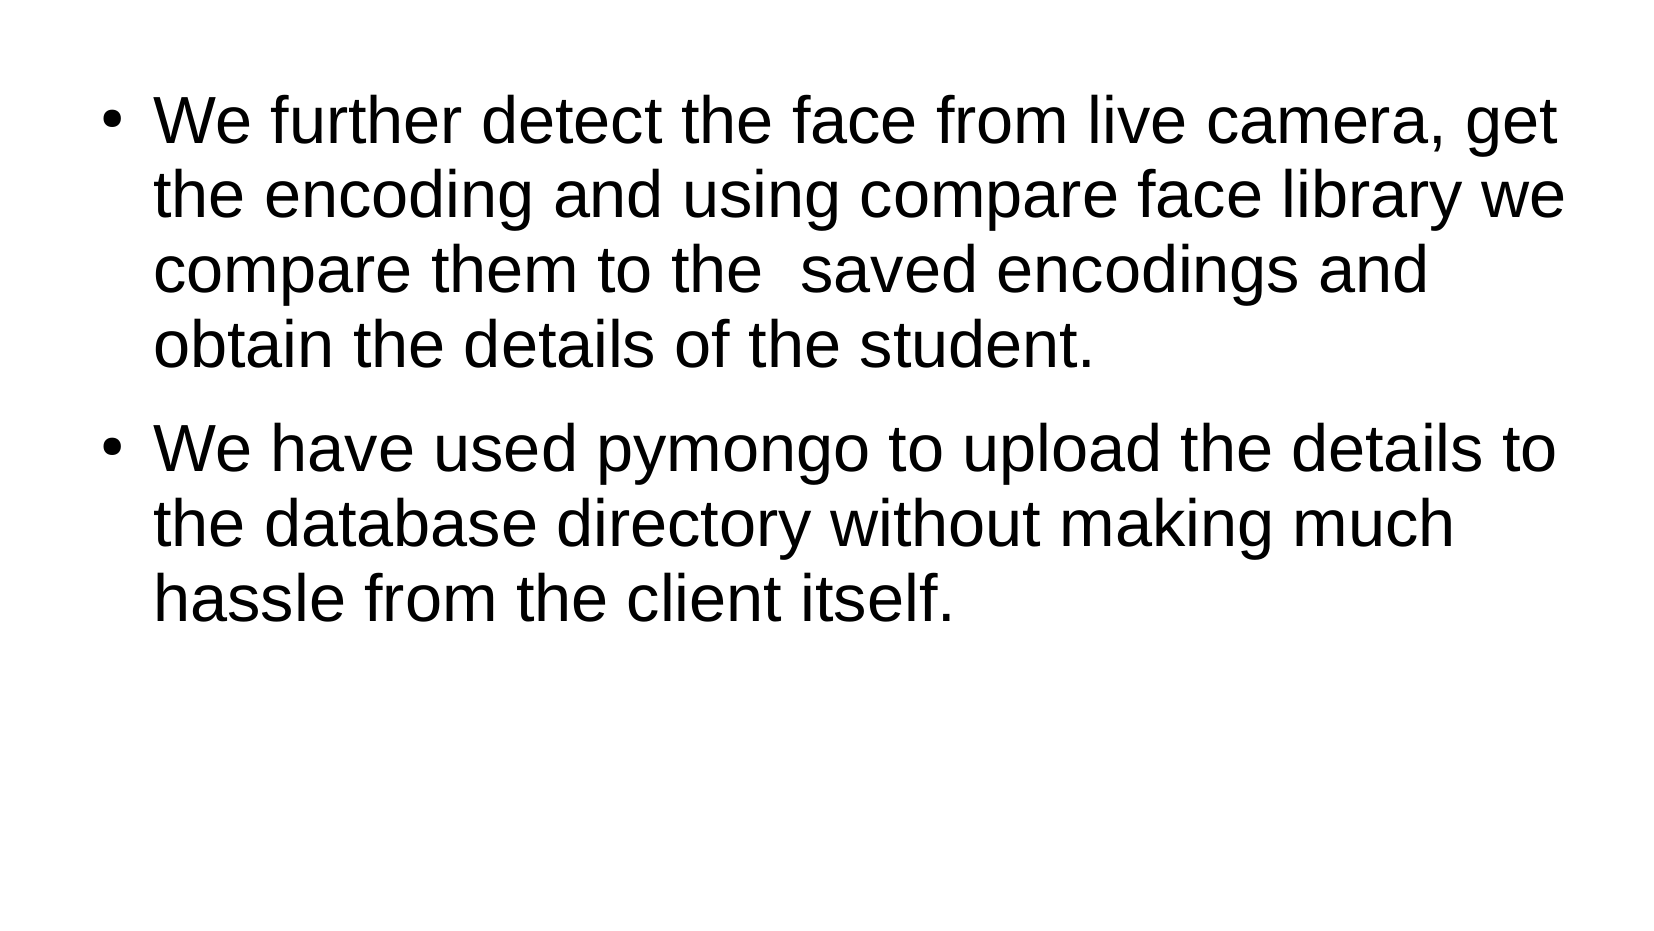

# We further detect the face from live camera, get the encoding and using compare face library we compare them to the saved encodings and obtain the details of the student.
We have used pymongo to upload the details to the database directory without making much hassle from the client itself.